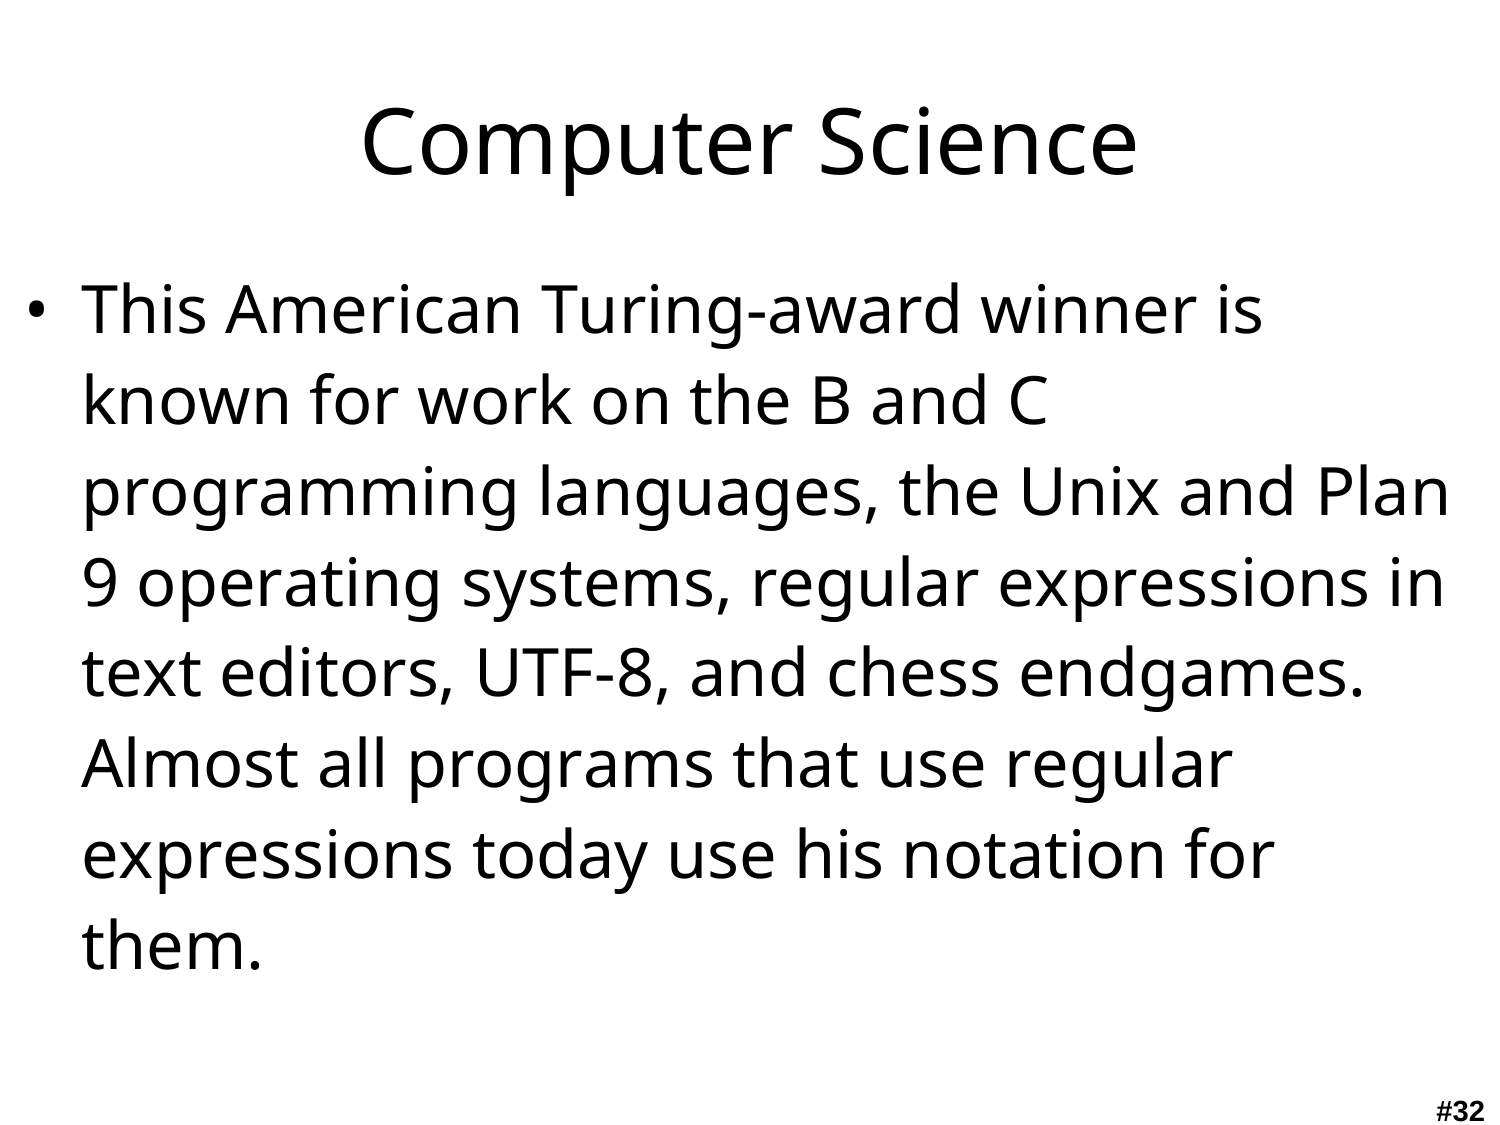

# Computer Science
This American Turing-award winner is known for work on the B and C programming languages, the Unix and Plan 9 operating systems, regular expressions in text editors, UTF-8, and chess endgames. Almost all programs that use regular expressions today use his notation for them.
32